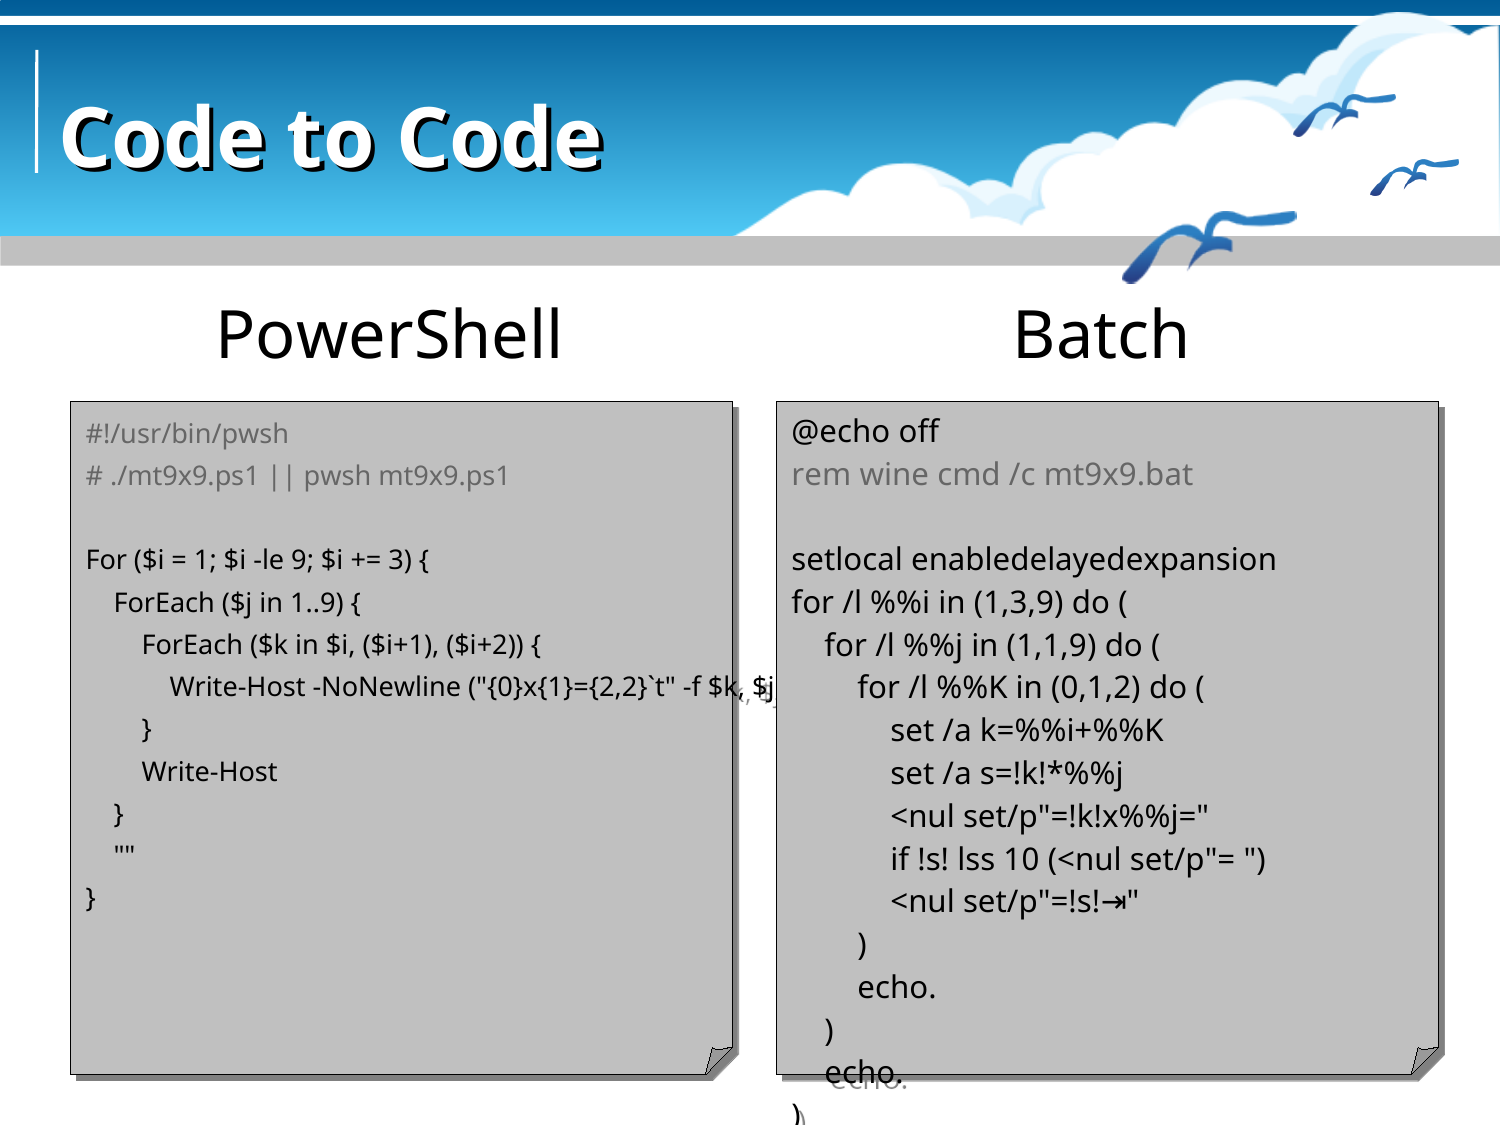

# Code to Code
PowerShell
Batch
#!/usr/bin/pwsh
# ./mt9x9.ps1 || pwsh mt9x9.ps1
For ($i = 1; $i -le 9; $i += 3) {
 ForEach ($j in 1..9) {
 ForEach ($k in $i, ($i+1), ($i+2)) {
 Write-Host -NoNewline ("{0}x{1}={2,2}`t" -f $k, $j, ($k*$j))
 }
 Write-Host
 }
 ""
}
@echo off
rem wine cmd /c mt9x9.bat
setlocal enabledelayedexpansion
for /l %%i in (1,3,9) do (
 for /l %%j in (1,1,9) do (
 for /l %%K in (0,1,2) do (
 set /a k=%%i+%%K
 set /a s=!k!*%%j
 <nul set/p"=!k!x%%j="
 if !s! lss 10 (<nul set/p"= ")
 <nul set/p"=!s!⇥"
 )
 echo.
 )
 echo.
)
endlocal